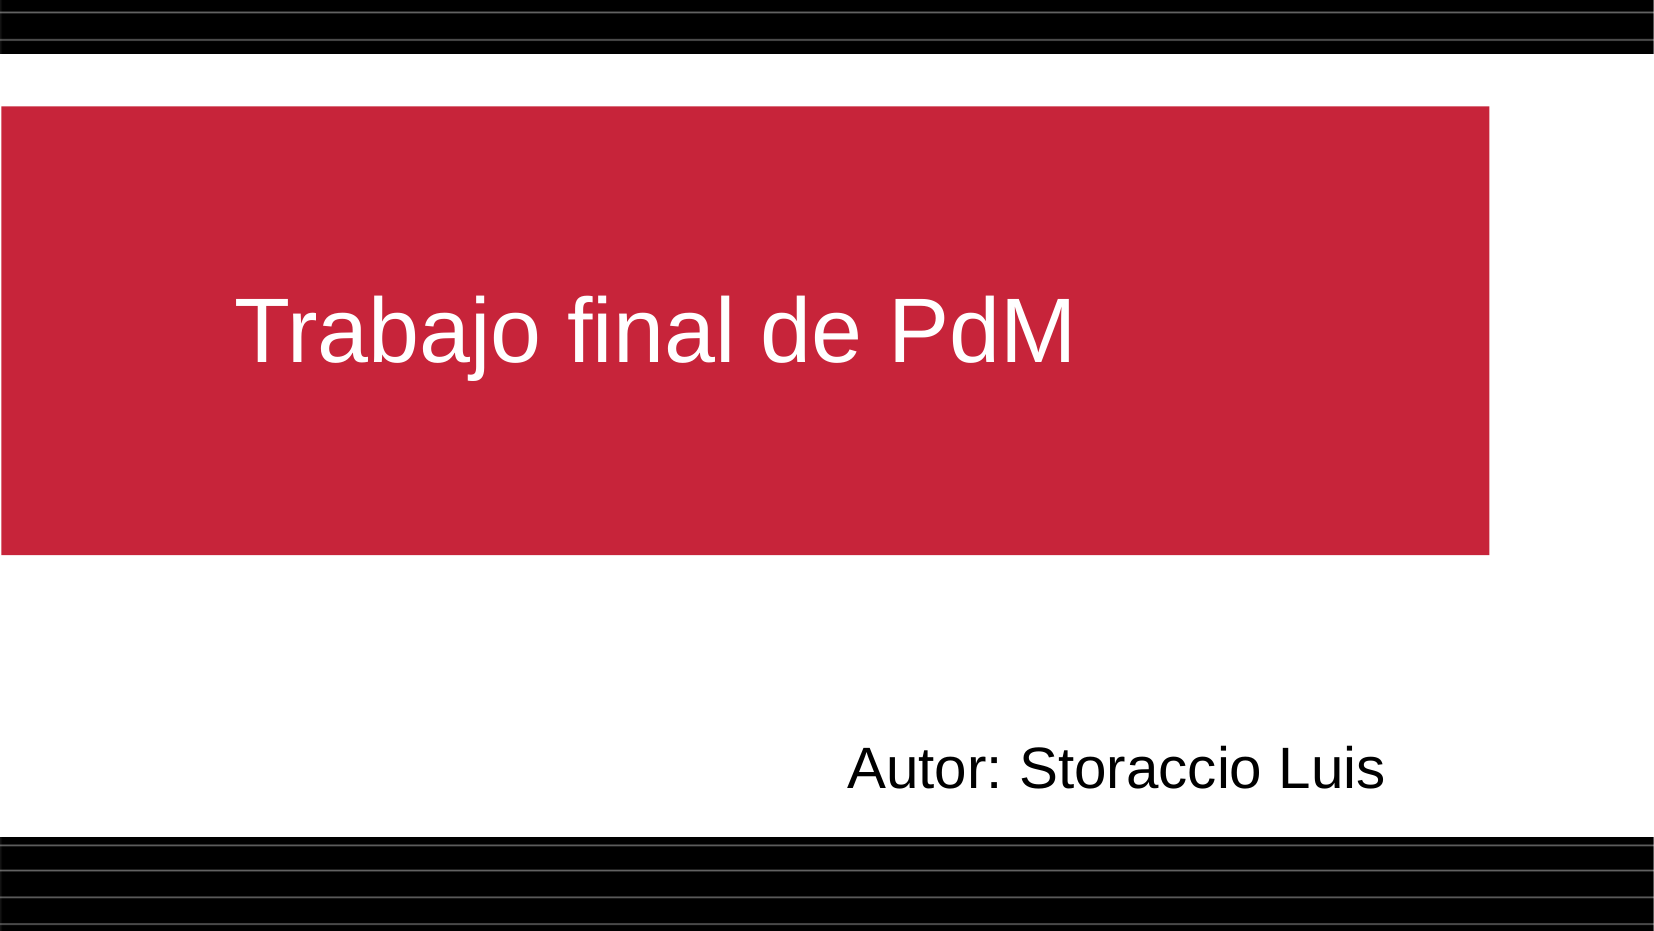

# Trabajo final de PdM
			Autor: Storaccio Luis